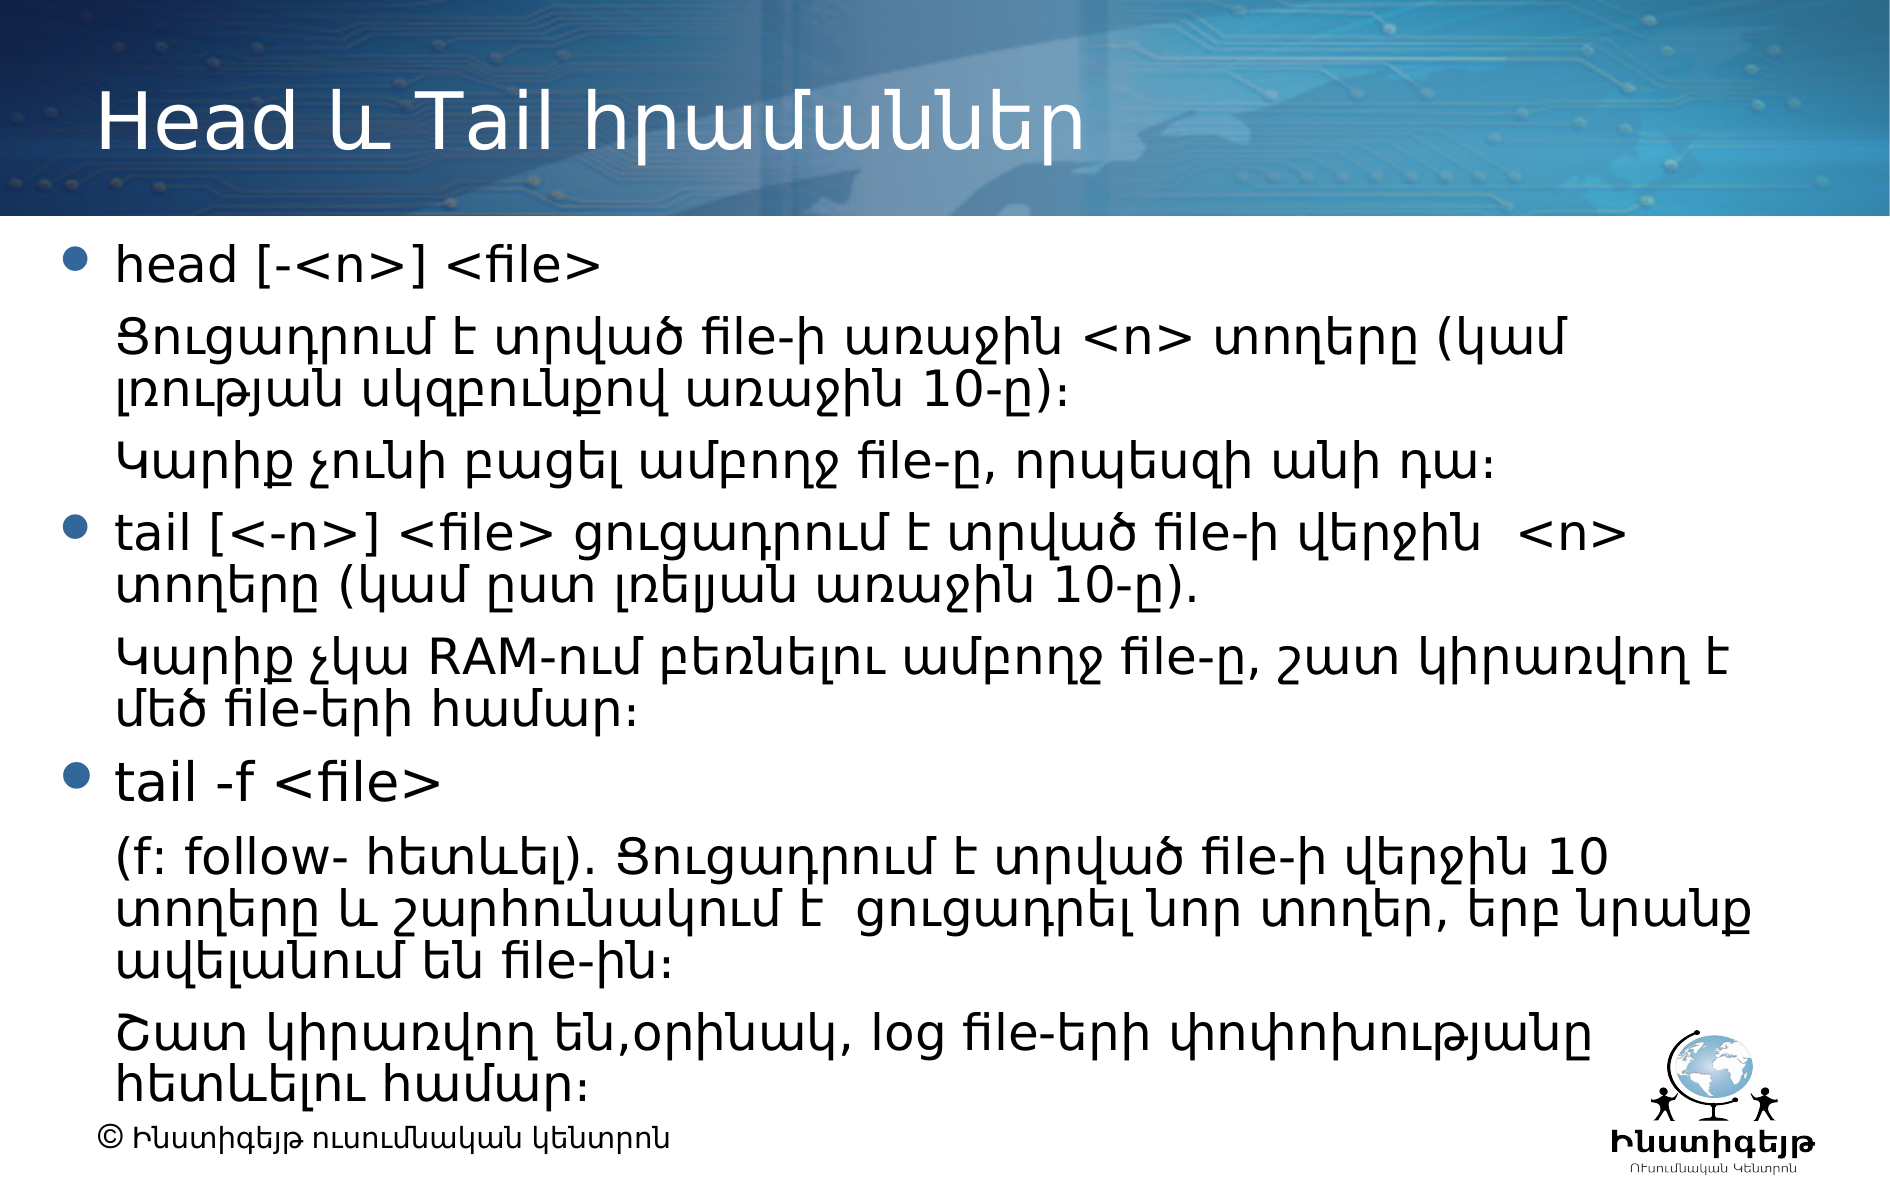

# Head և Tail հրամաններ
head [-<n>] <file>
Ցուցադրում է տրված file-ի առաջին <n> տողերը (կամ լռության սկզբունքով առաջին 10-ը)։
Կարիք չունի բացել ամբողջ file-ը, որպեսզի անի դա։
tail [<-n>] <file> ցուցադրում է տրված file-ի վերջին <n> տողերը (կամ ըստ լռելյան առաջին 10-ը).
Կարիք չկա RAM-ում բեռնելու ամբողջ file-ը, շատ կիրառվող է մեծ file-երի համար։
tail -f <file>
(f: follow- հետևել). Ցուցադրում է տրված file-ի վերջին 10 տողերը և շարհունակում է ցուցադրել նոր տողեր, երբ նրանք ավելանում են file-ին։
Շատ կիրառվող են,օրինակ, log file-երի փոփոխությանը հետևելու համար։